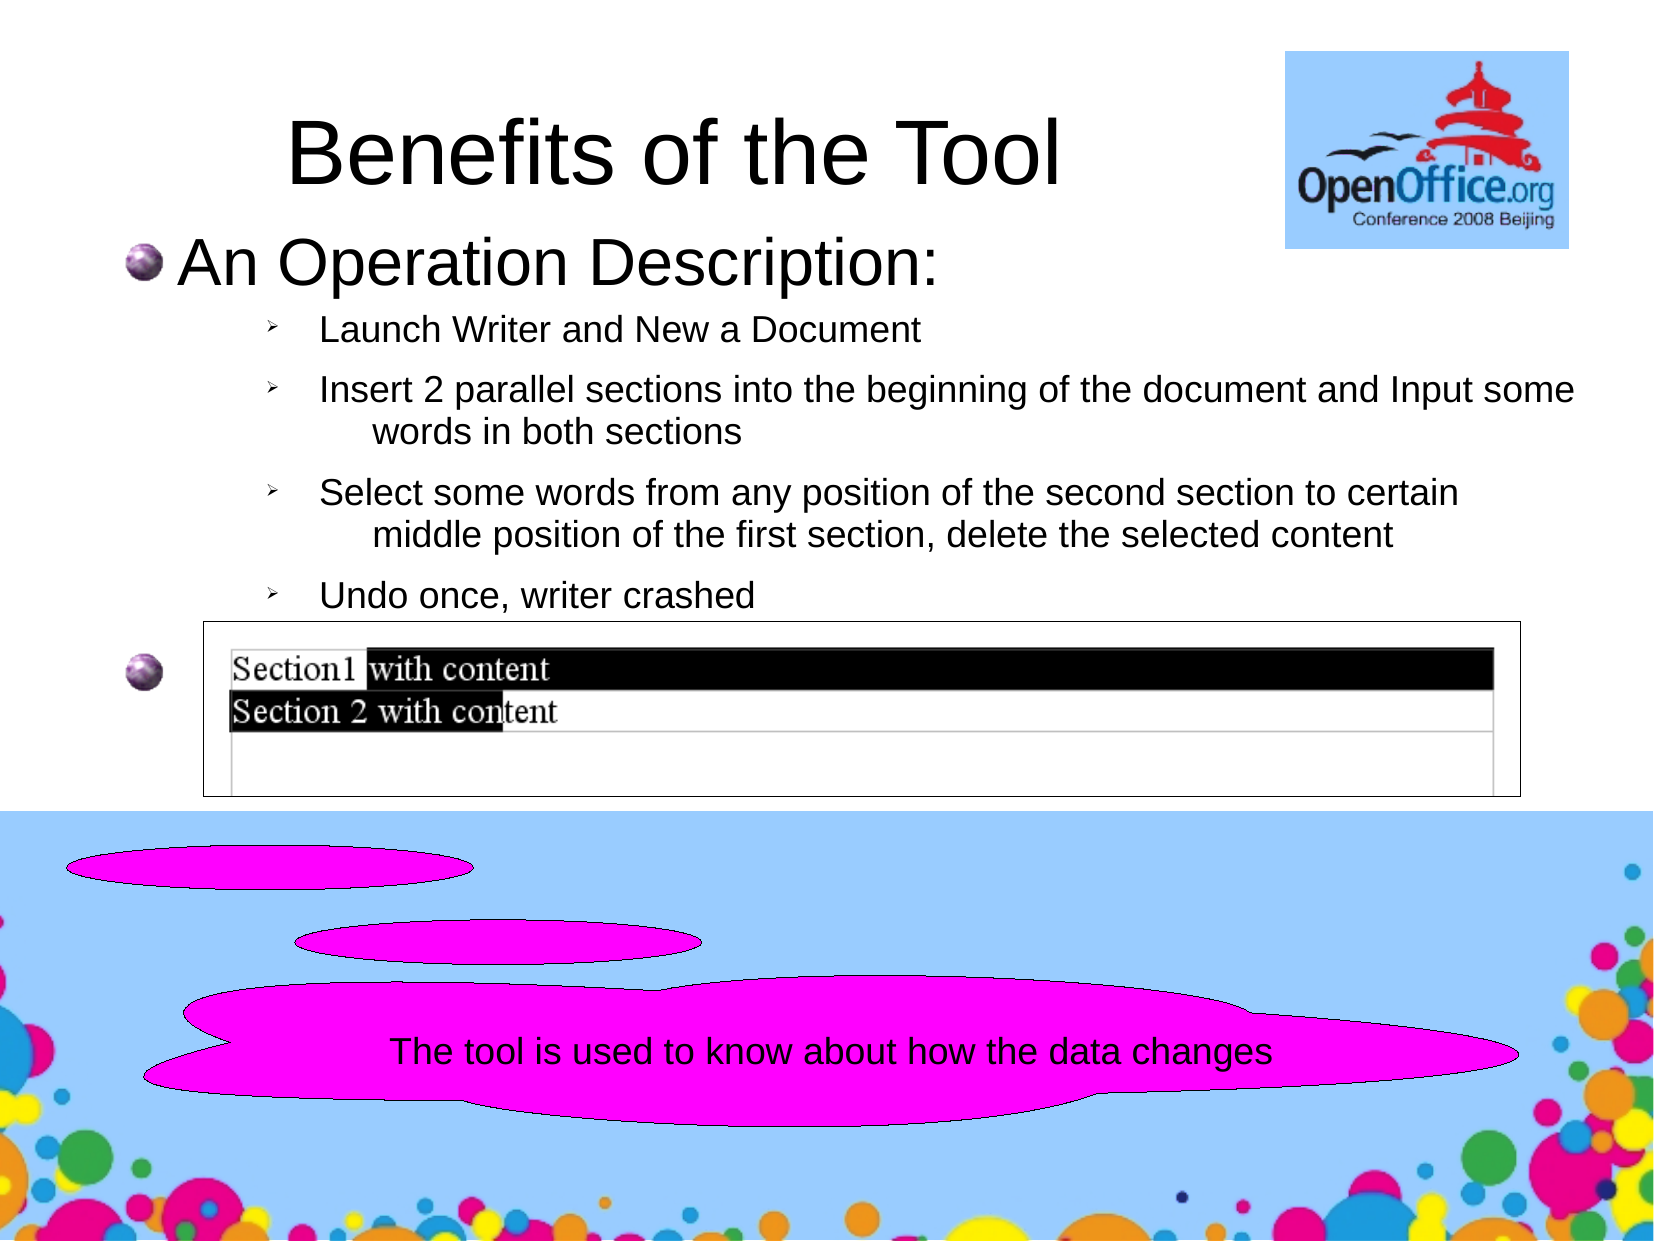

# Benefits of the Tool
An Operation Description:
Launch Writer and New a Document
Insert 2 parallel sections into the beginning of the document and Input some words in both sections
Select some words from any position of the second section to certain middle position of the first section, delete the selected content
Undo once, writer crashed
The tool is used to know about how the data changes